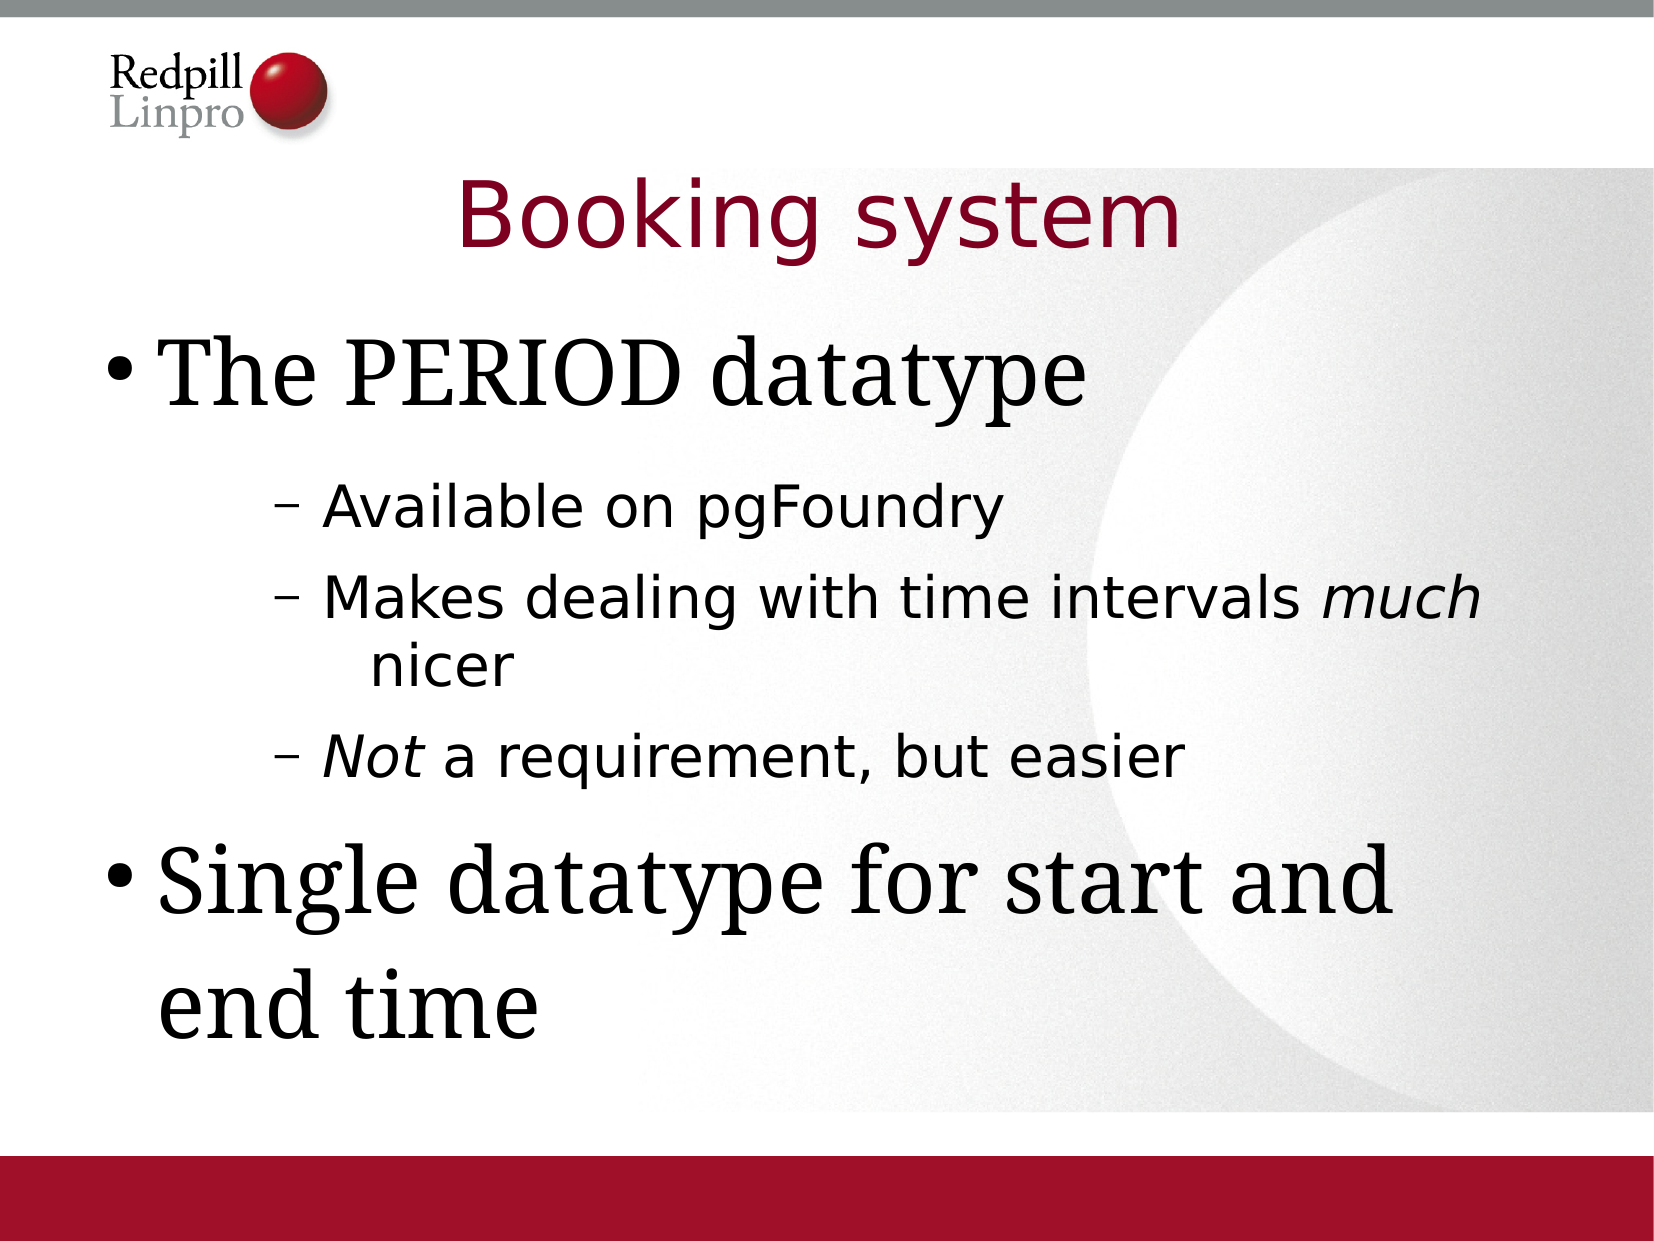

# Booking system
The PERIOD datatype
Available on pgFoundry
Makes dealing with time intervals much nicer
Not a requirement, but easier
Single datatype for start and end time